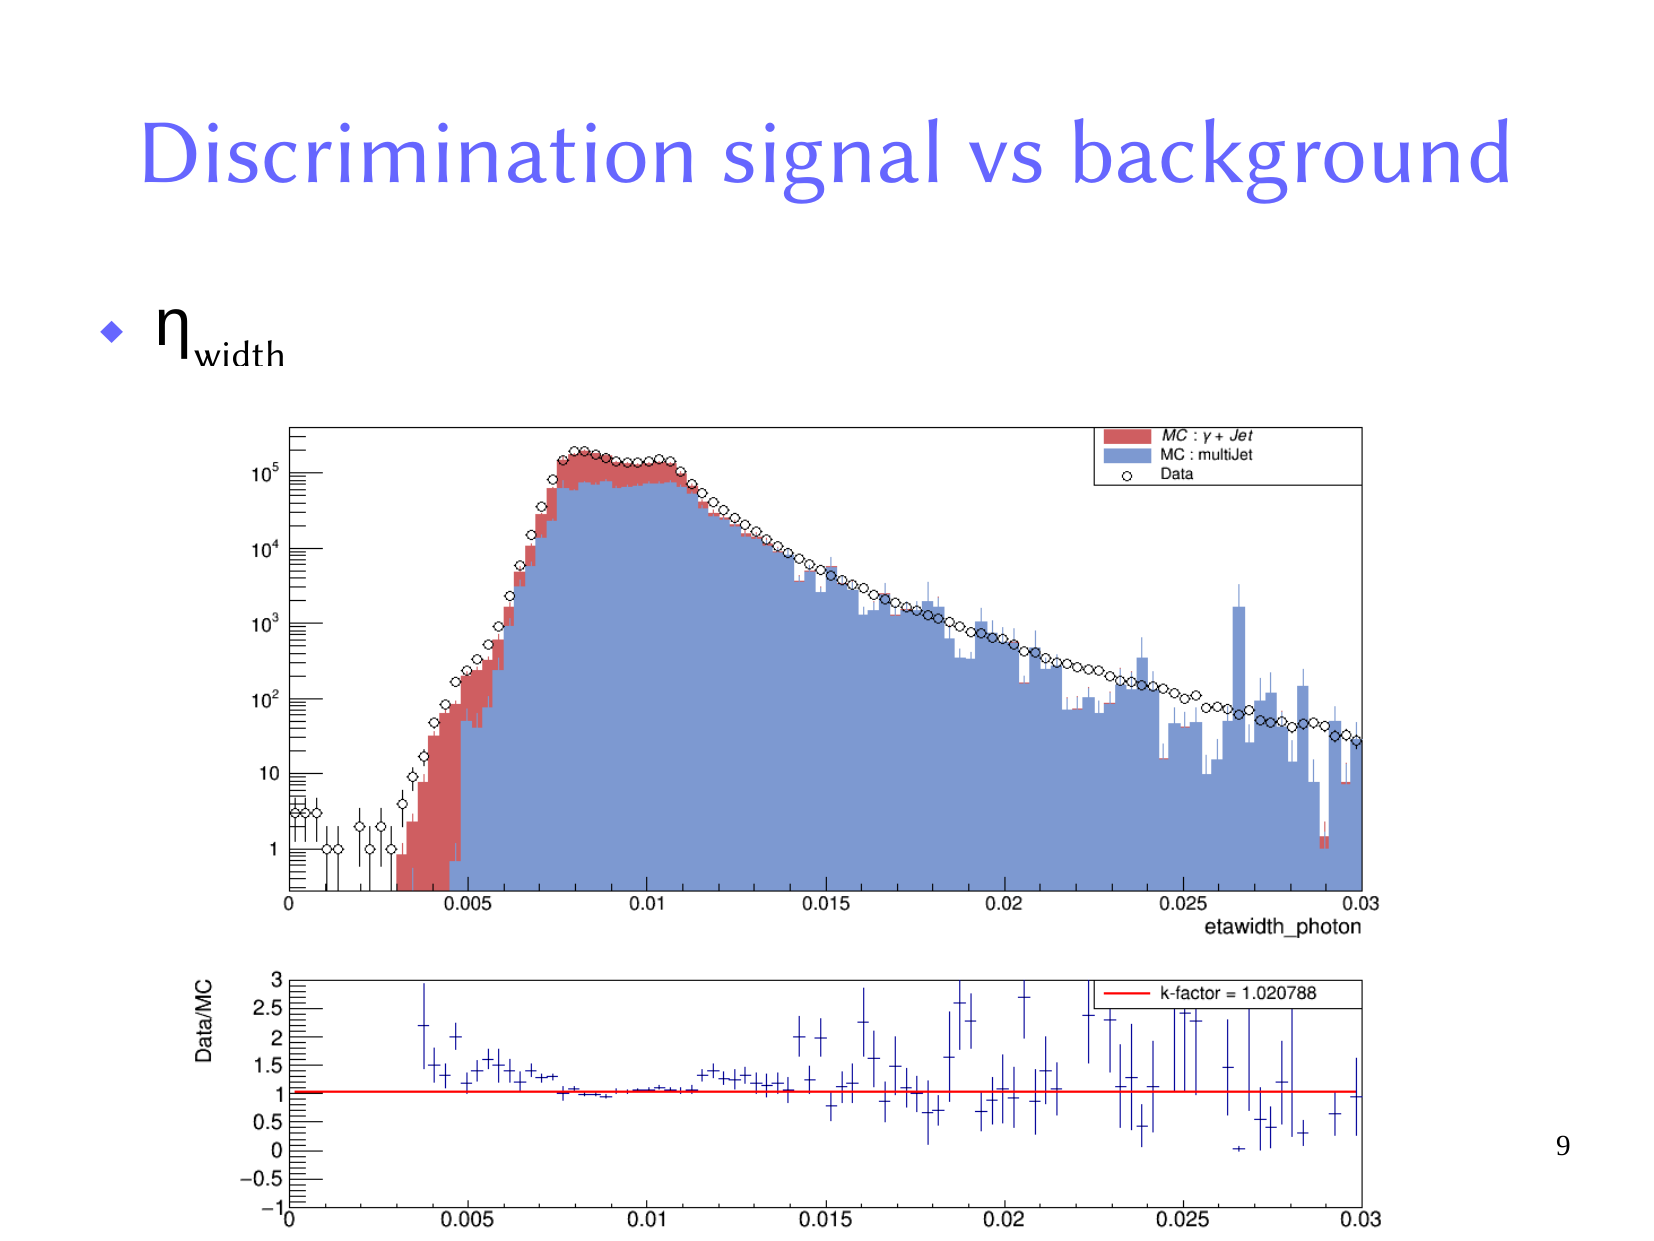

# Discrimination signal vs background
ηwidth
9